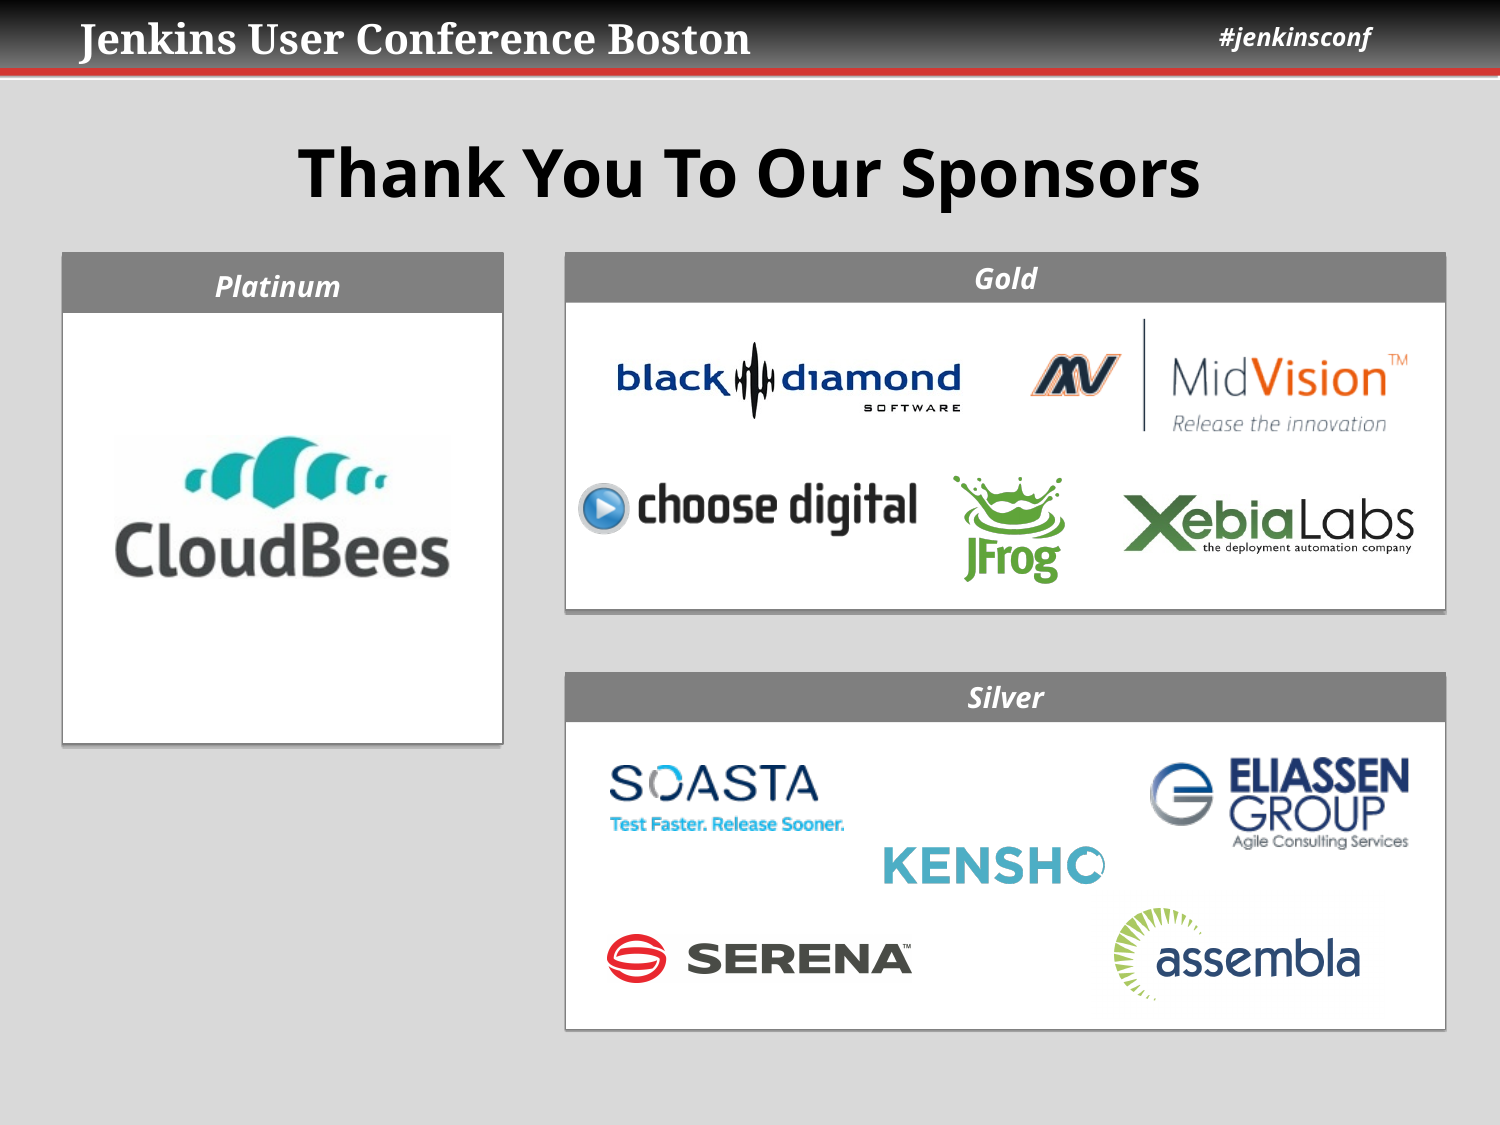

# Thank You To Our Sponsors
Platinum
Gold
Silver